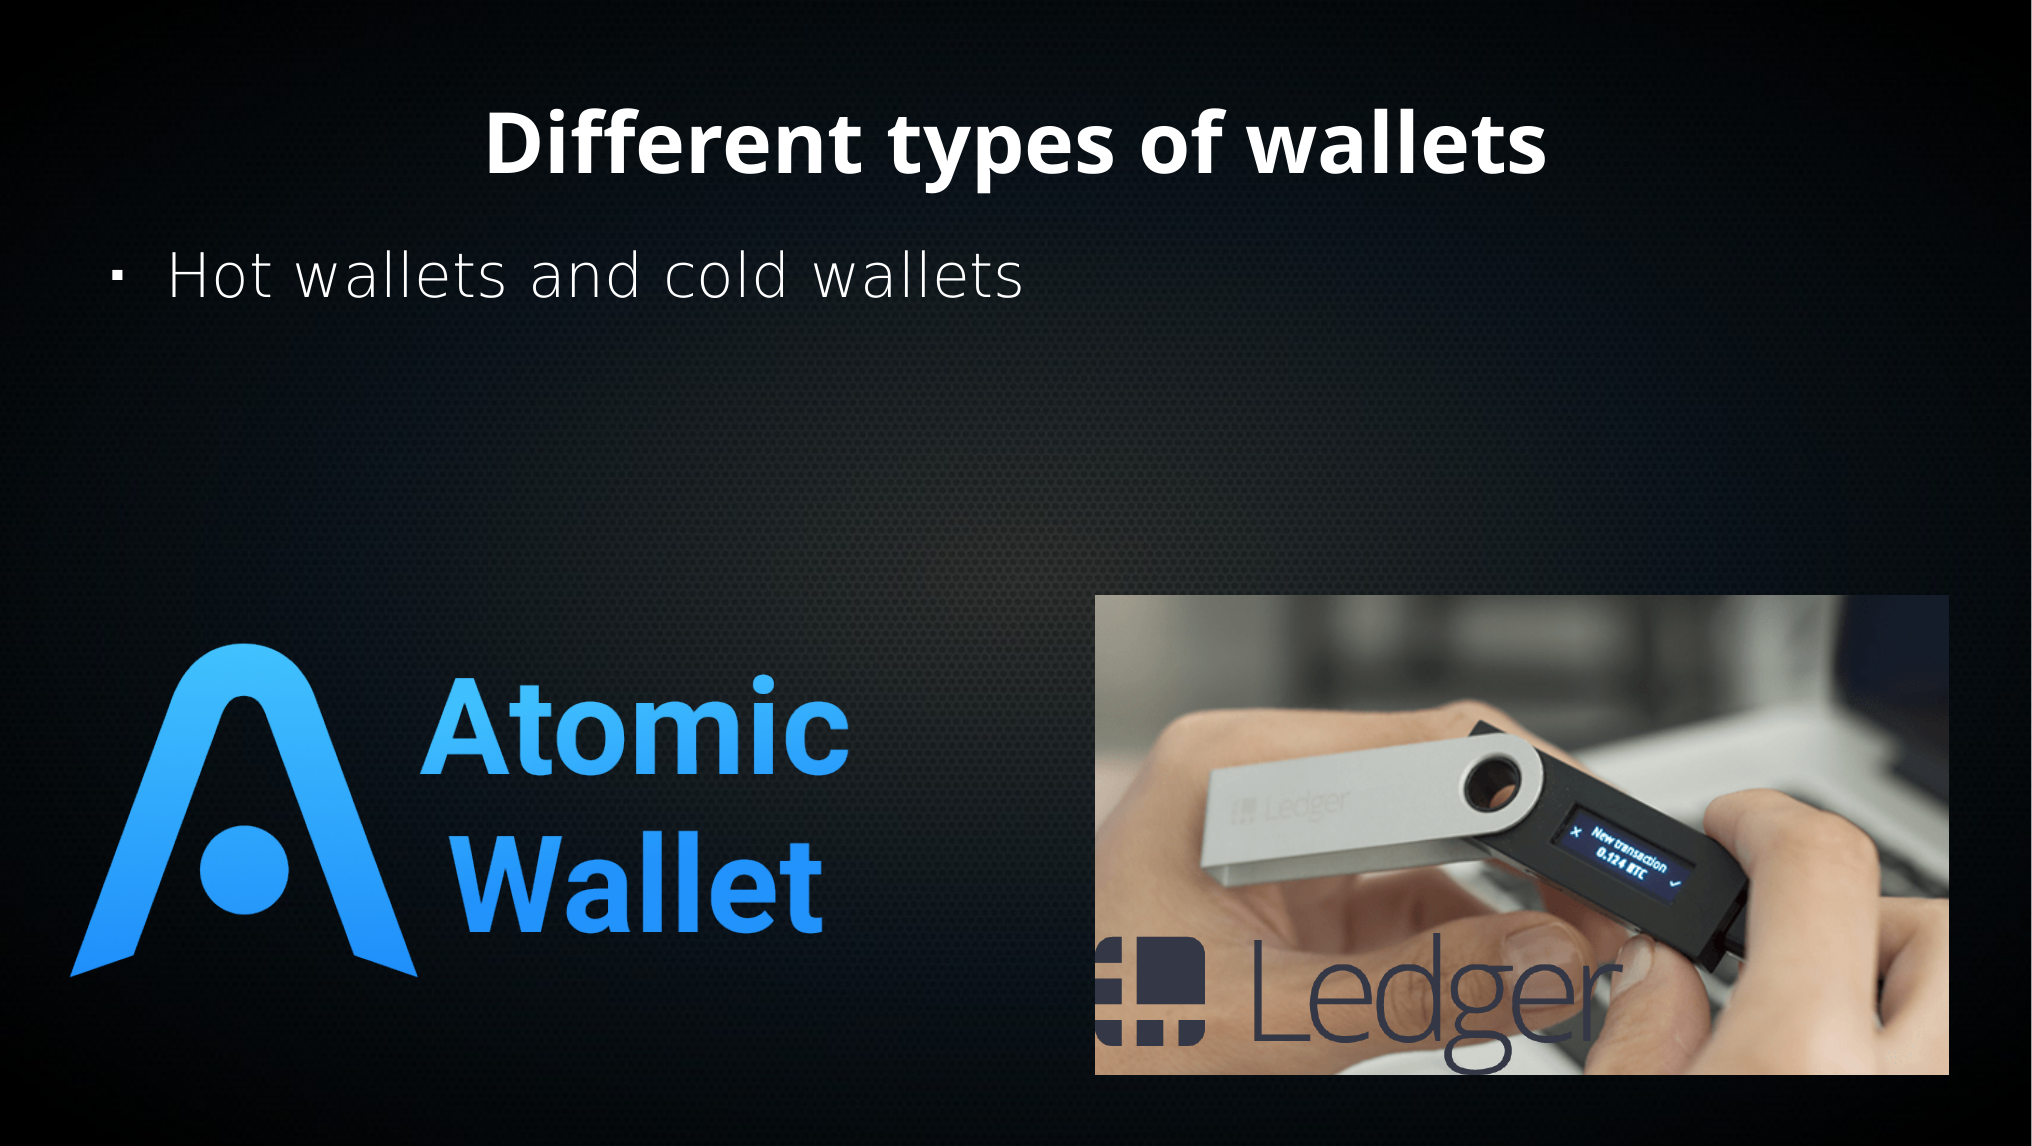

# Different types of wallets
Hot wallets and cold wallets
5